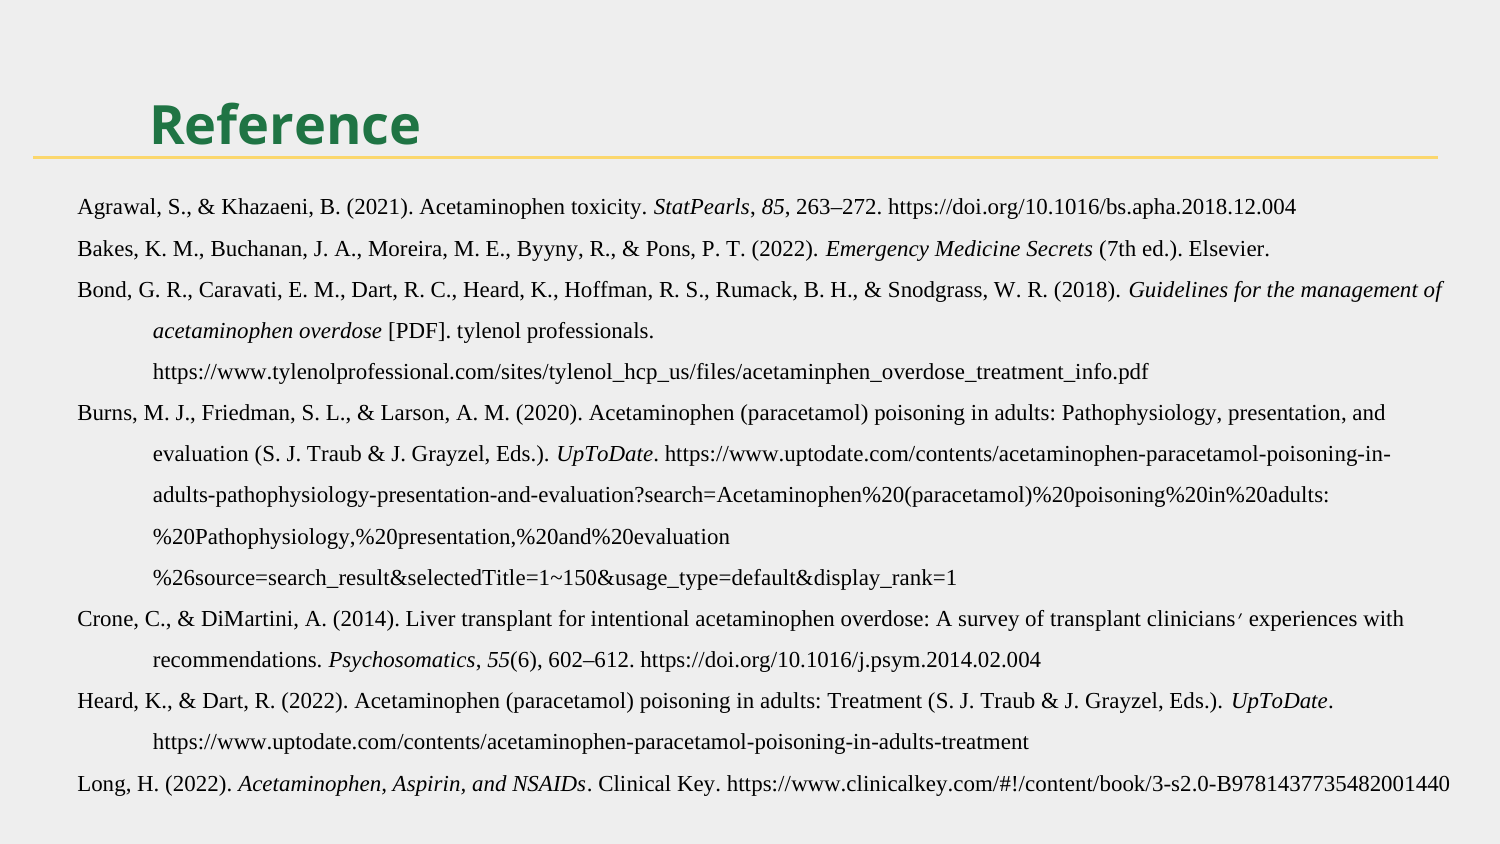

# Reference
Agrawal, S., & Khazaeni, B. (2021). Acetaminophen toxicity. StatPearls, 85, 263–272. https://doi.org/10.1016/bs.apha.2018.12.004
Bakes, K. M., Buchanan, J. A., Moreira, M. E., Byyny, R., & Pons, P. T. (2022). Emergency Medicine Secrets (7th ed.). Elsevier.
Bond, G. R., Caravati, E. M., Dart, R. C., Heard, K., Hoffman, R. S., Rumack, B. H., & Snodgrass, W. R. (2018). Guidelines for the management of acetaminophen overdose [PDF]. tylenol professionals. https://www.tylenolprofessional.com/sites/tylenol_hcp_us/files/acetaminphen_overdose_treatment_info.pdf
Burns, M. J., Friedman, S. L., & Larson, A. M. (2020). Acetaminophen (paracetamol) poisoning in adults: Pathophysiology, presentation, and evaluation (S. J. Traub & J. Grayzel, Eds.). UpToDate. https://www.uptodate.com/contents/acetaminophen-paracetamol-poisoning-in-adults-pathophysiology-presentation-and-evaluation?search=Acetaminophen%20(paracetamol)%20poisoning%20in%20adults:%20Pathophysiology,%20presentation,%20and%20evaluation%26source=search_result&selectedTitle=1~150&usage_type=default&display_rank=1
Crone, C., & DiMartini, A. (2014). Liver transplant for intentional acetaminophen overdose: A survey of transplant clinicians׳ experiences with recommendations. Psychosomatics, 55(6), 602–612. https://doi.org/10.1016/j.psym.2014.02.004
Heard, K., & Dart, R. (2022). Acetaminophen (paracetamol) poisoning in adults: Treatment (S. J. Traub & J. Grayzel, Eds.). UpToDate. https://www.uptodate.com/contents/acetaminophen-paracetamol-poisoning-in-adults-treatment
Long, H. (2022). Acetaminophen, Aspirin, and NSAIDs. Clinical Key. https://www.clinicalkey.com/#!/content/book/3-s2.0-B9781437735482001440